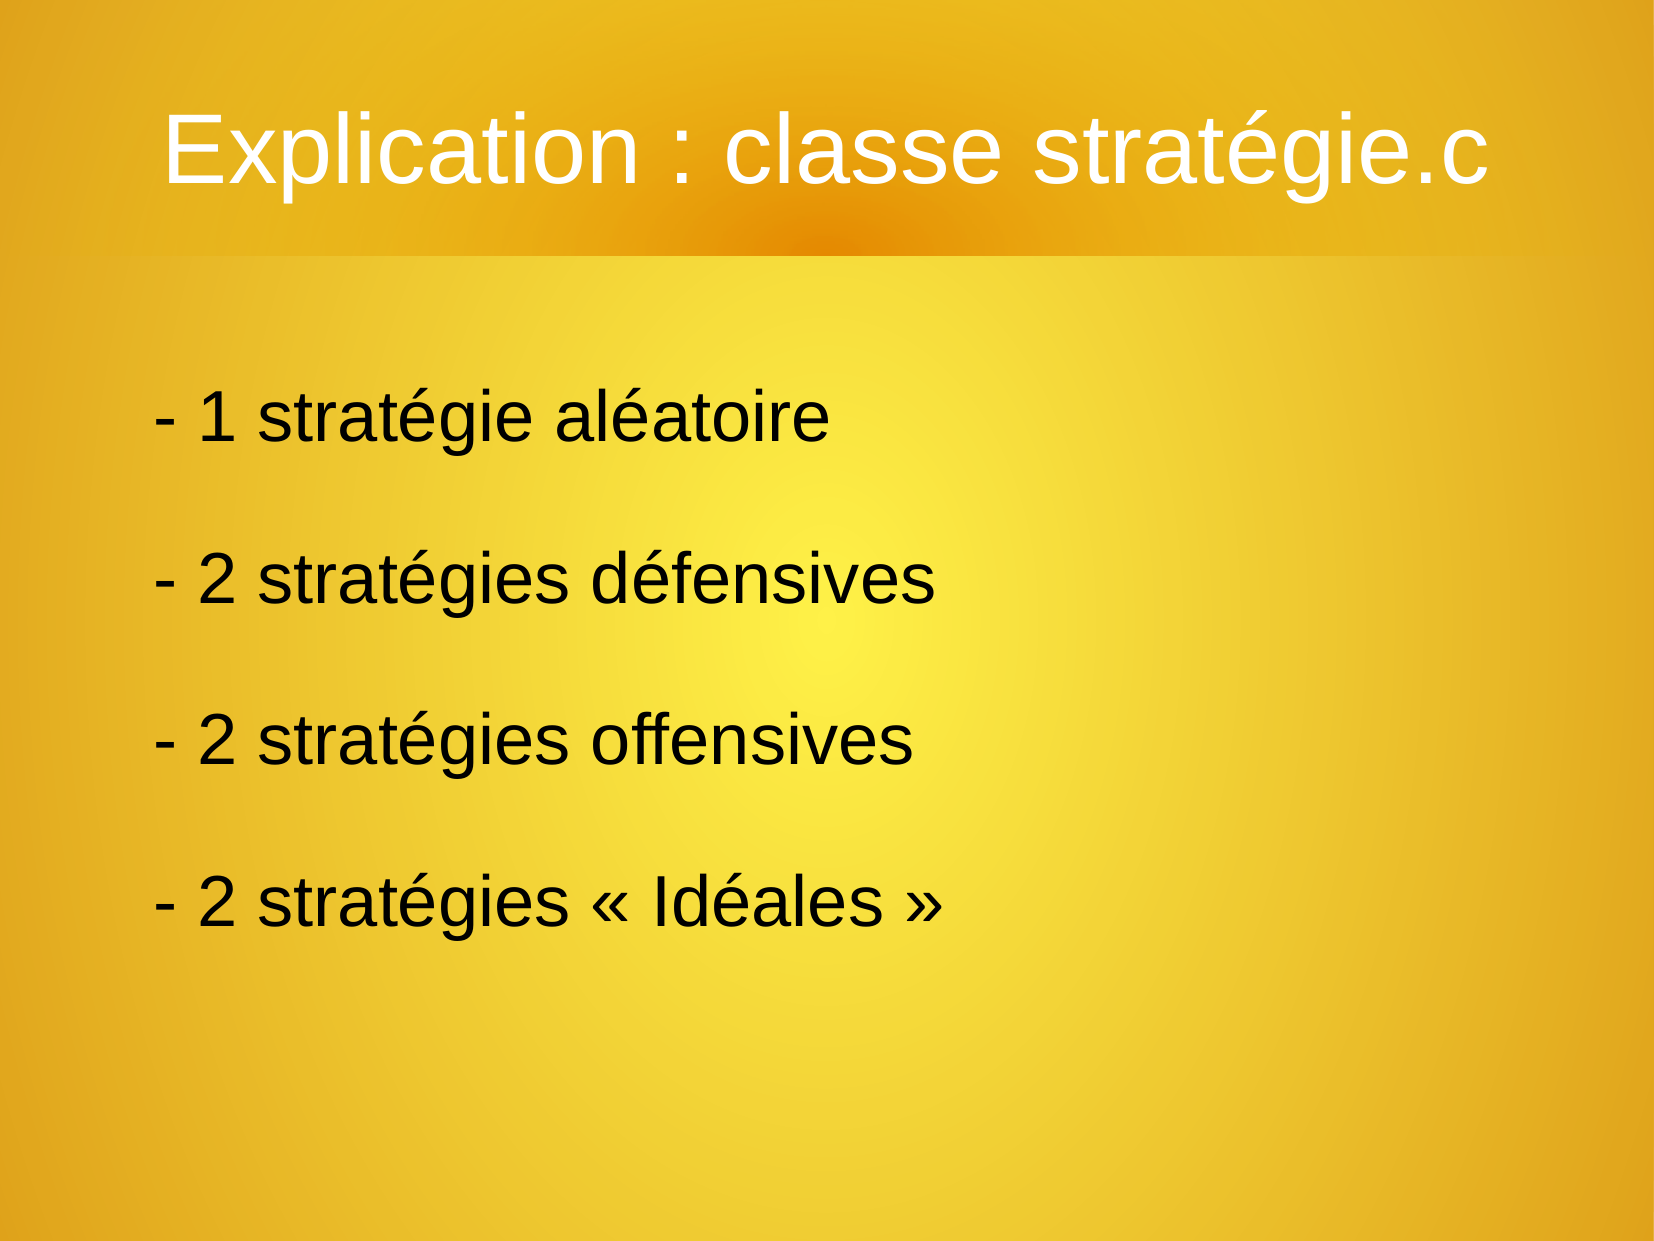

# Explication : classe stratégie.c
- 1 stratégie aléatoire
- 2 stratégies défensives
- 2 stratégies offensives
- 2 stratégies « Idéales »